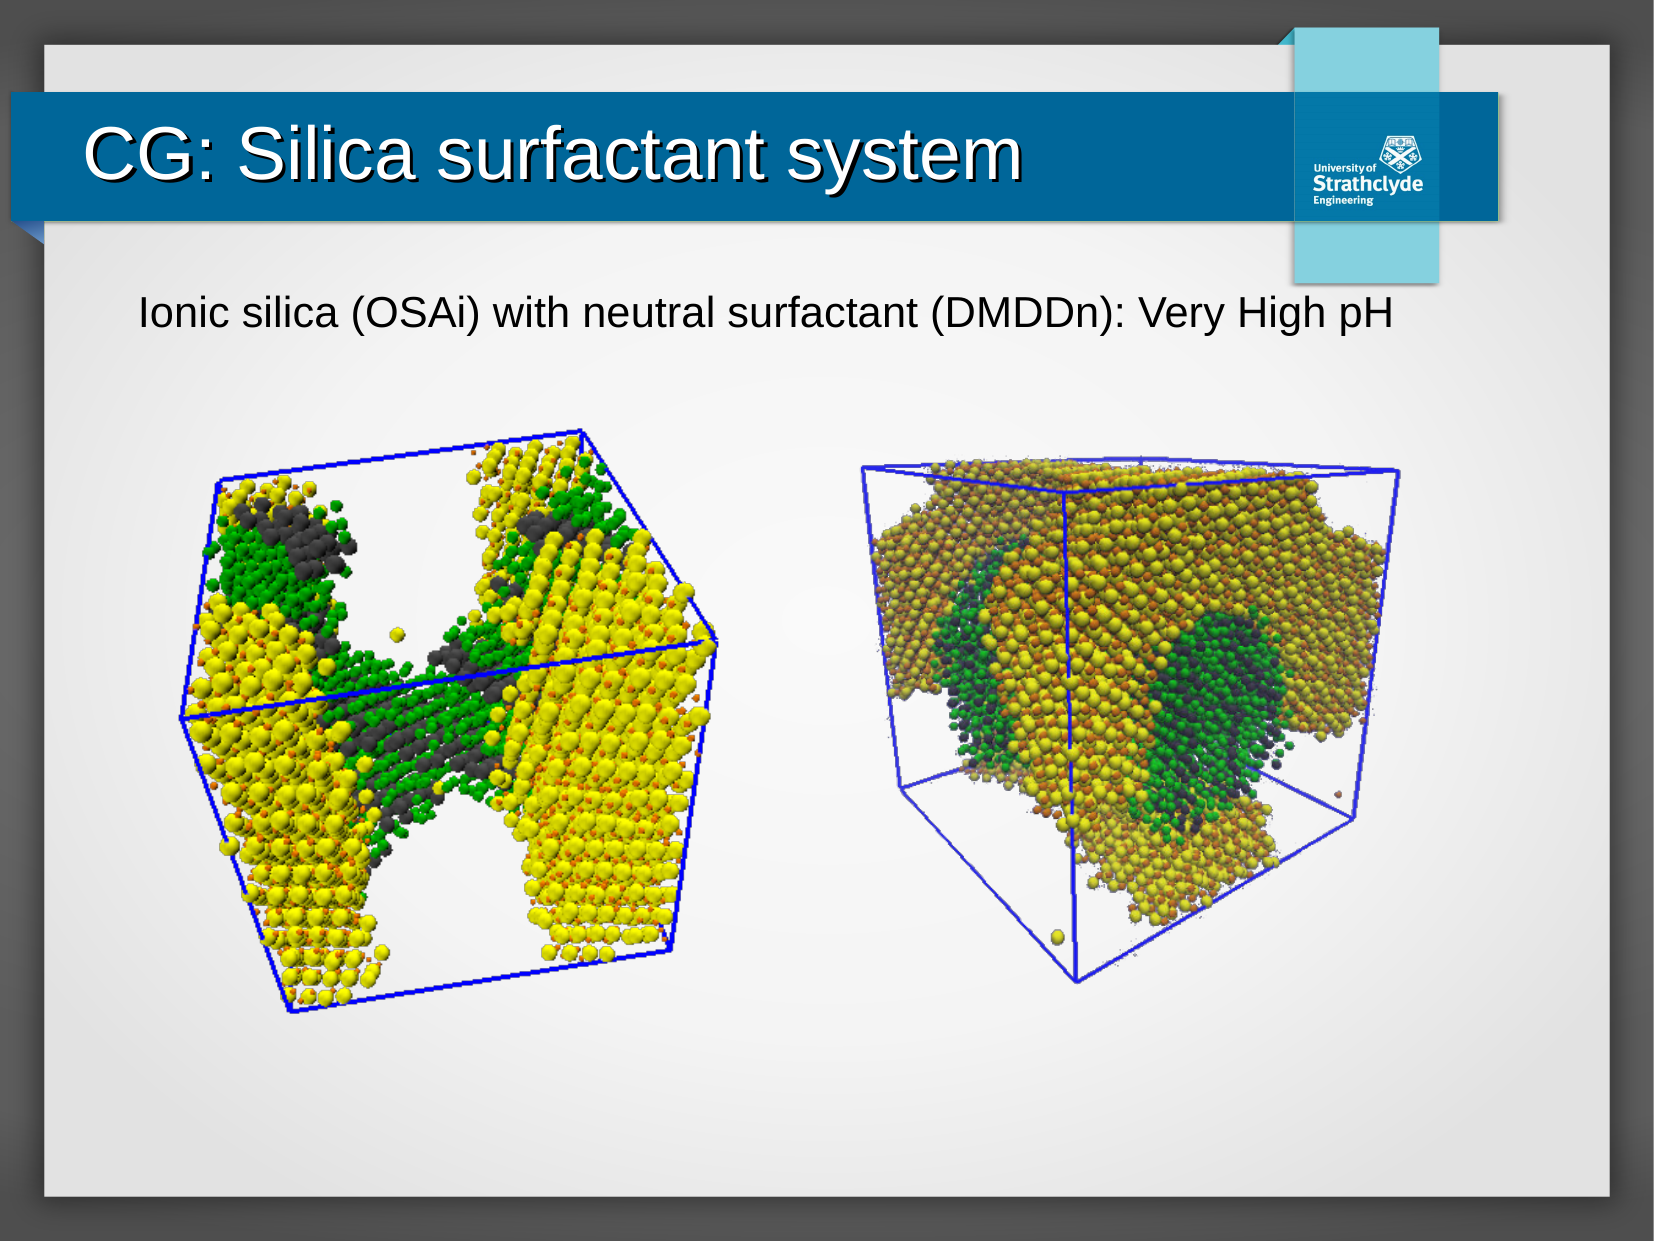

# CG: Silica surfactant system
Ionic silica (OSAi) with neutral surfactant (DMDDn): Very High pH